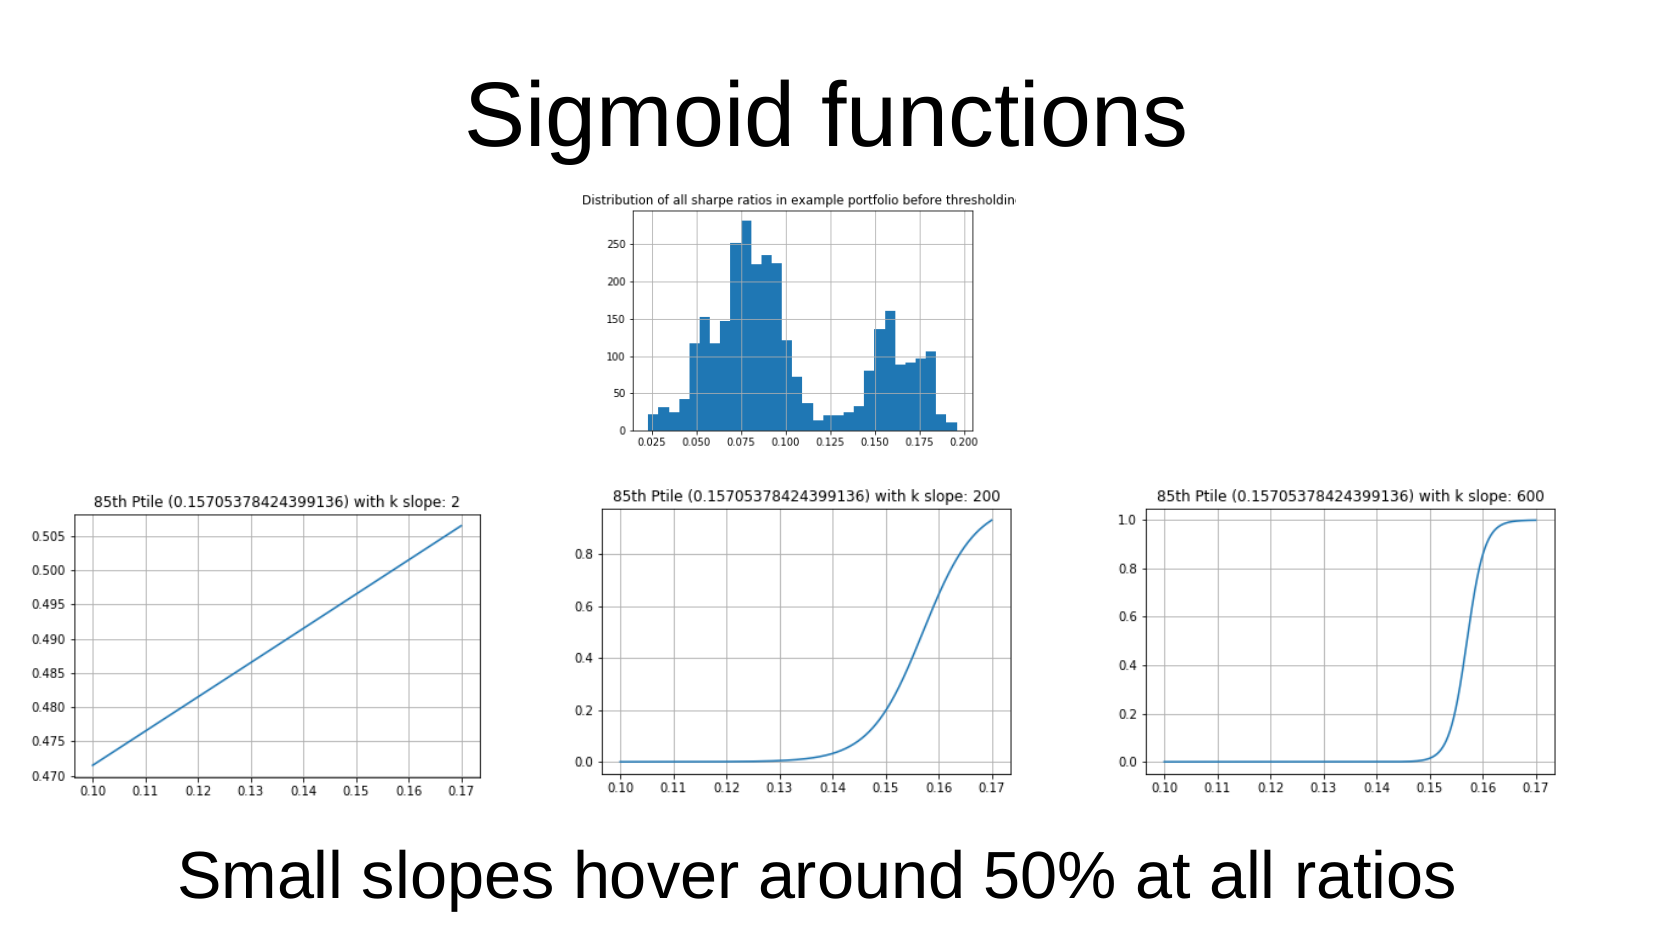

# Sigmoid functions
Small slopes hover around 50% at all ratios